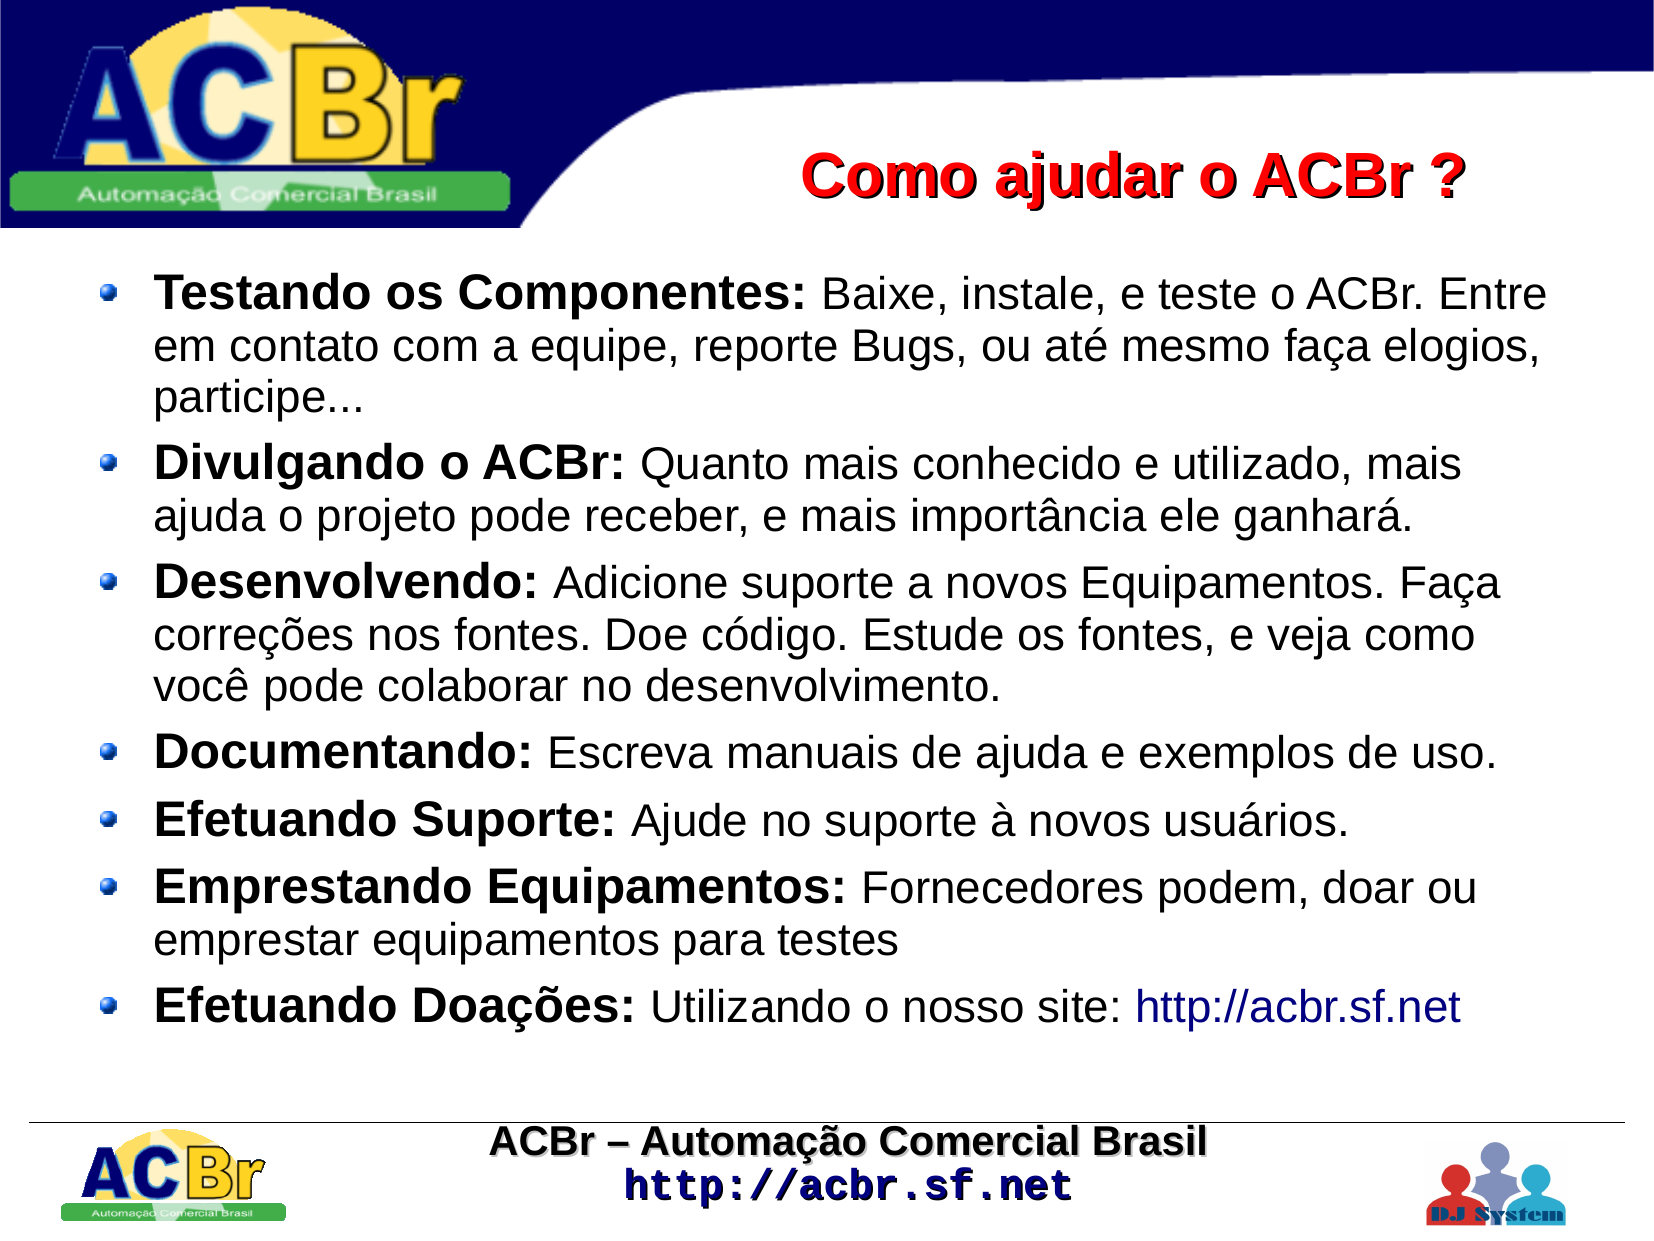

# Como ajudar o ACBr ?
Testando os Componentes: Baixe, instale, e teste o ACBr. Entre em contato com a equipe, reporte Bugs, ou até mesmo faça elogios, participe...
Divulgando o ACBr: Quanto mais conhecido e utilizado, mais ajuda o projeto pode receber, e mais importância ele ganhará.
Desenvolvendo: Adicione suporte a novos Equipamentos. Faça correções nos fontes. Doe código. Estude os fontes, e veja como você pode colaborar no desenvolvimento.
Documentando: Escreva manuais de ajuda e exemplos de uso.
Efetuando Suporte: Ajude no suporte à novos usuários.
Emprestando Equipamentos: Fornecedores podem, doar ou emprestar equipamentos para testes
Efetuando Doações: Utilizando o nosso site: http://acbr.sf.net